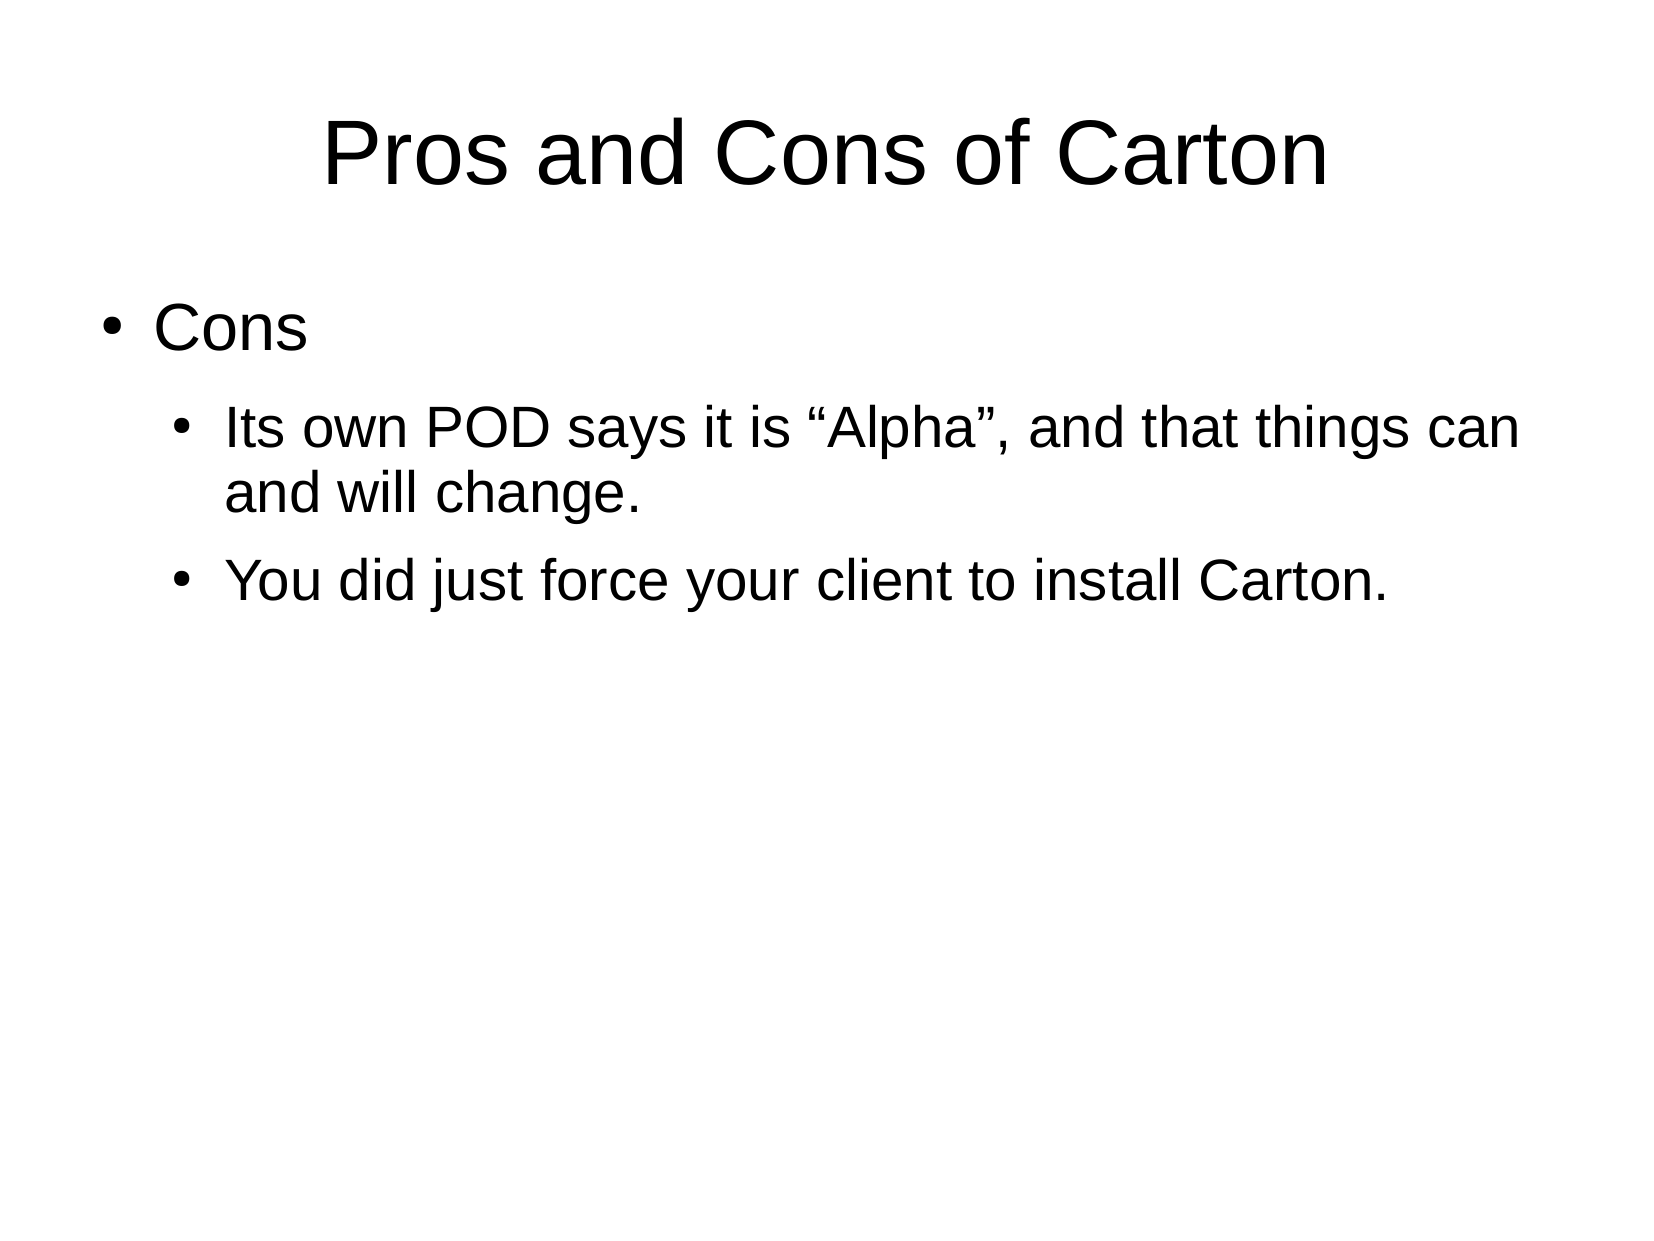

# Pros and Cons of Carton
Cons
Its own POD says it is “Alpha”, and that things can and will change.
You did just force your client to install Carton.